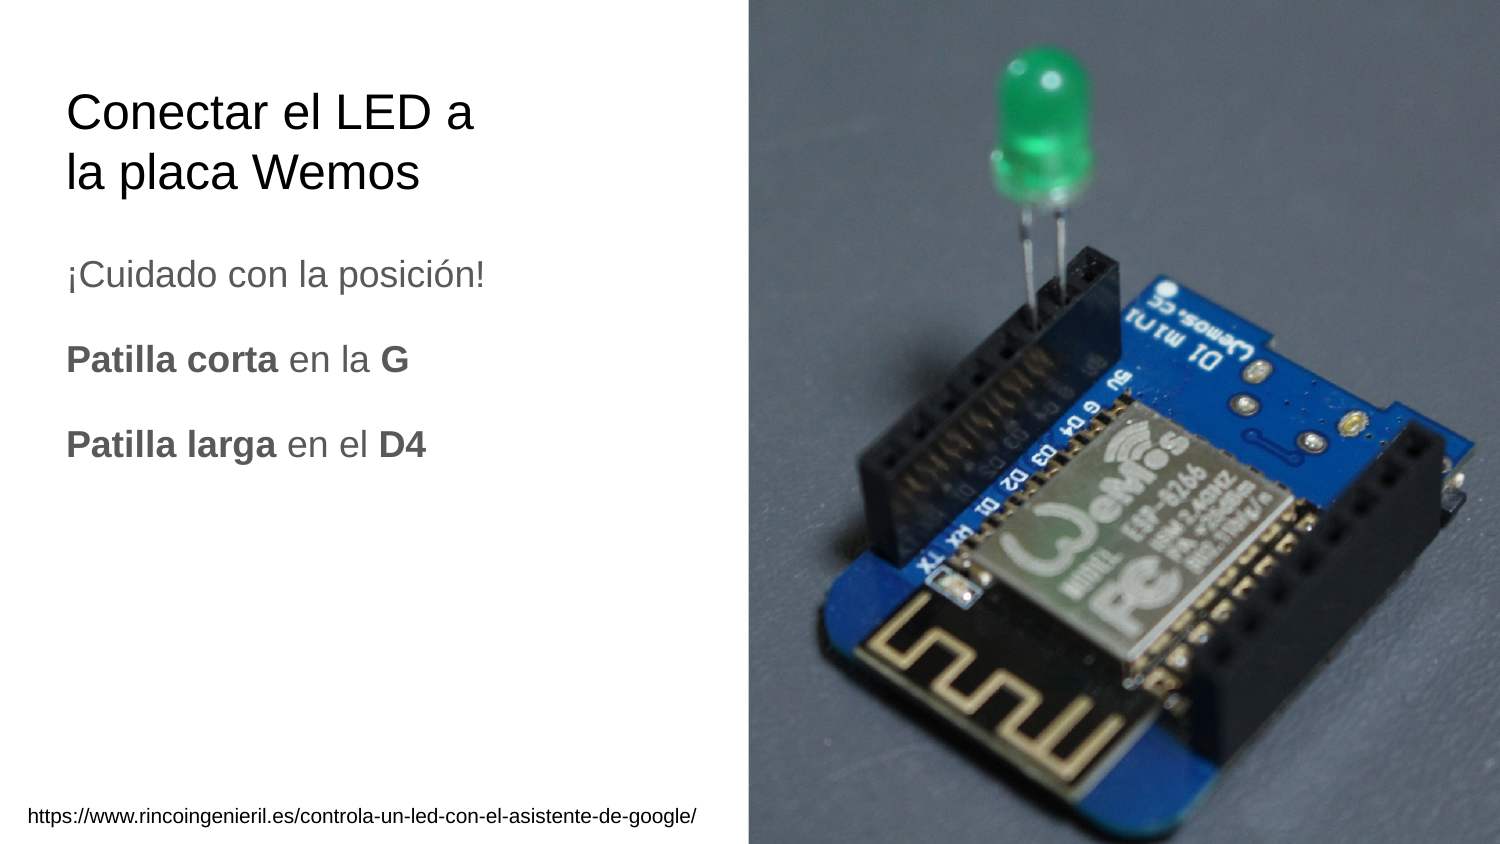

# Conectar el LED a la placa Wemos
¡Cuidado con la posición!
Patilla corta en la G
Patilla larga en el D4